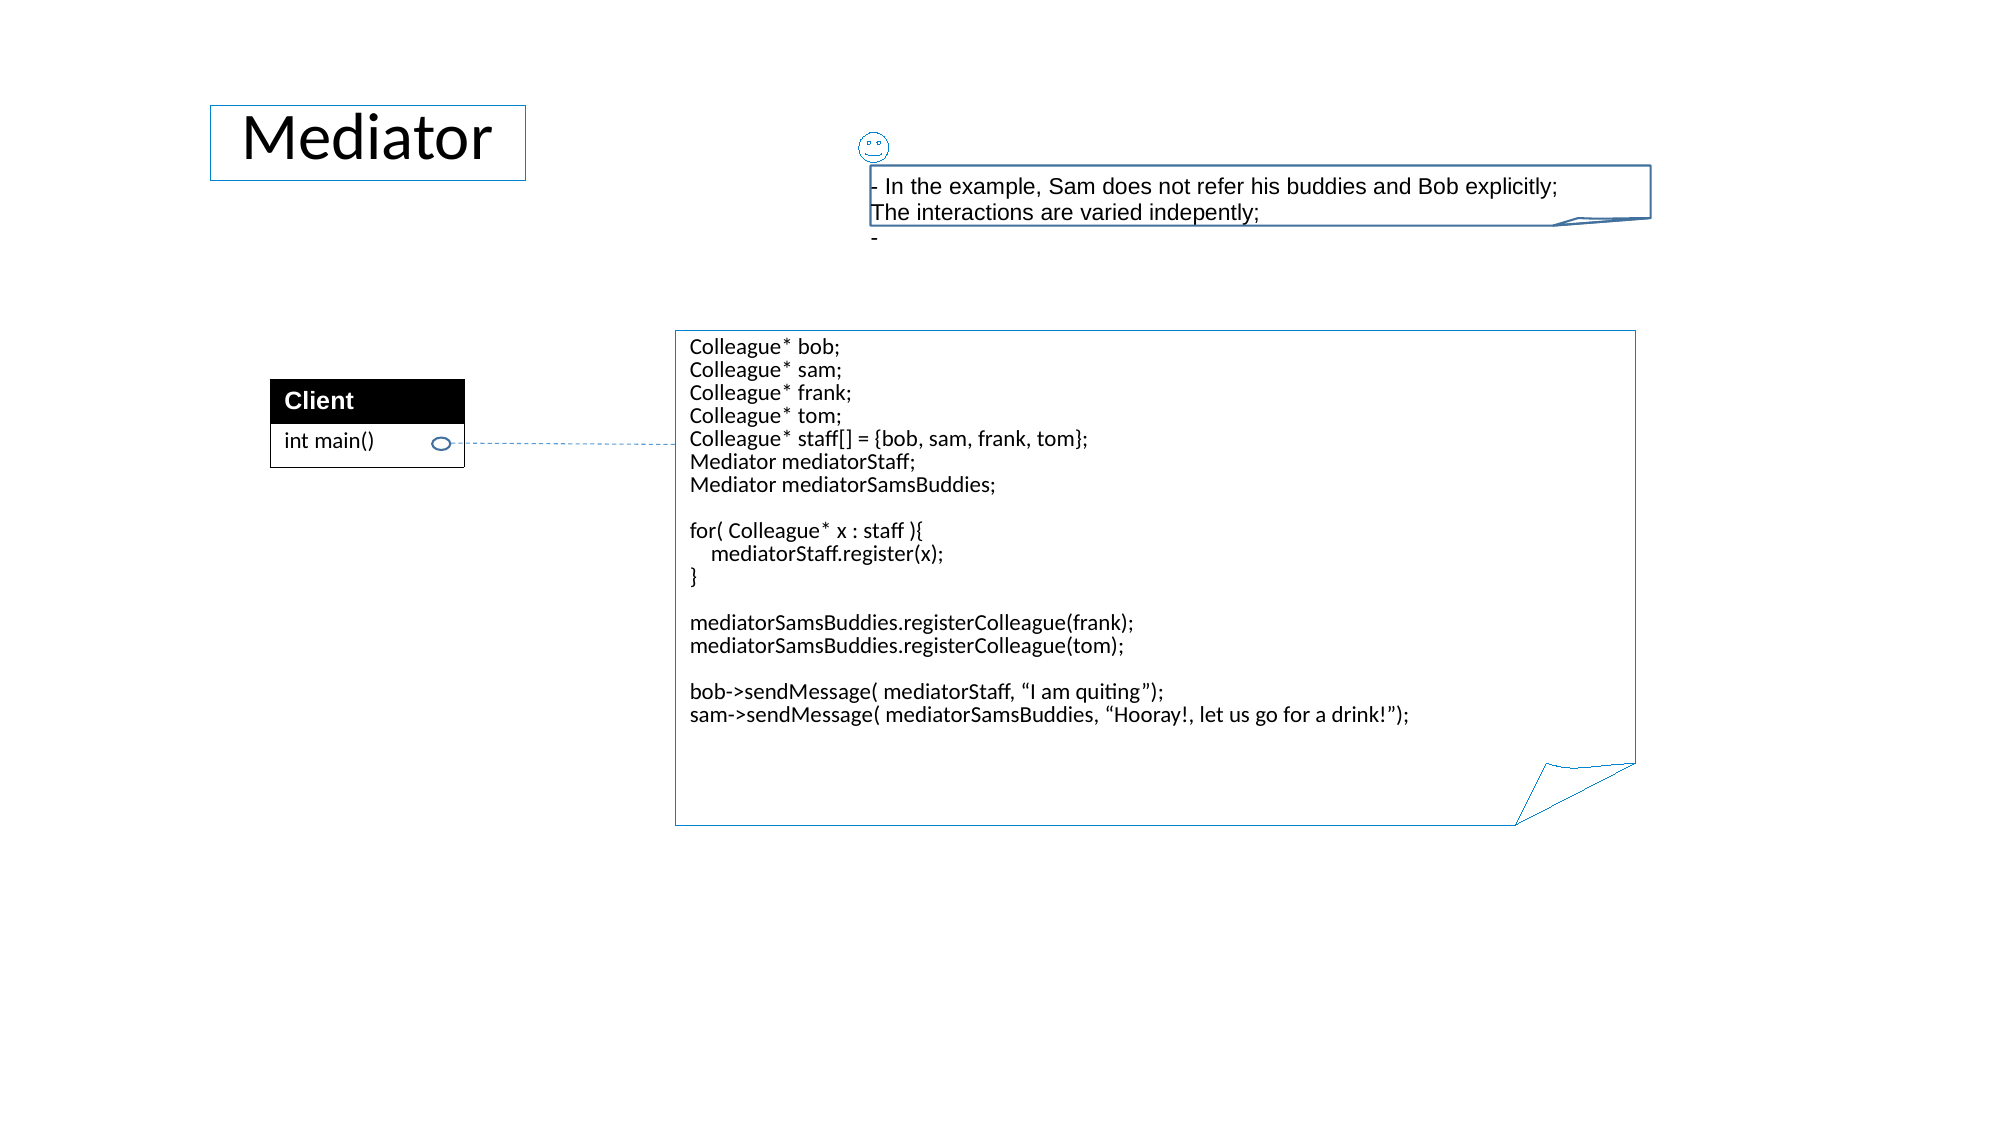

Mediator
- In the example, Sam does not refer his buddies and Bob explicitly;
The interactions are varied indepently;
-
Colleague* bob;
Colleague* sam;
Colleague* frank;
Colleague* tom;
Colleague* staff[] = {bob, sam, frank, tom};
Mediator mediatorStaff;
Mediator mediatorSamsBuddies;
for( Colleague* x : staff ){
 mediatorStaff.register(x);
}
mediatorSamsBuddies.registerColleague(frank);
mediatorSamsBuddies.registerColleague(tom);
bob->sendMessage( mediatorStaff, “I am quiting”);
sam->sendMessage( mediatorSamsBuddies, “Hooray!, let us go for a drink!”);
| Client |
| --- |
| int main() |